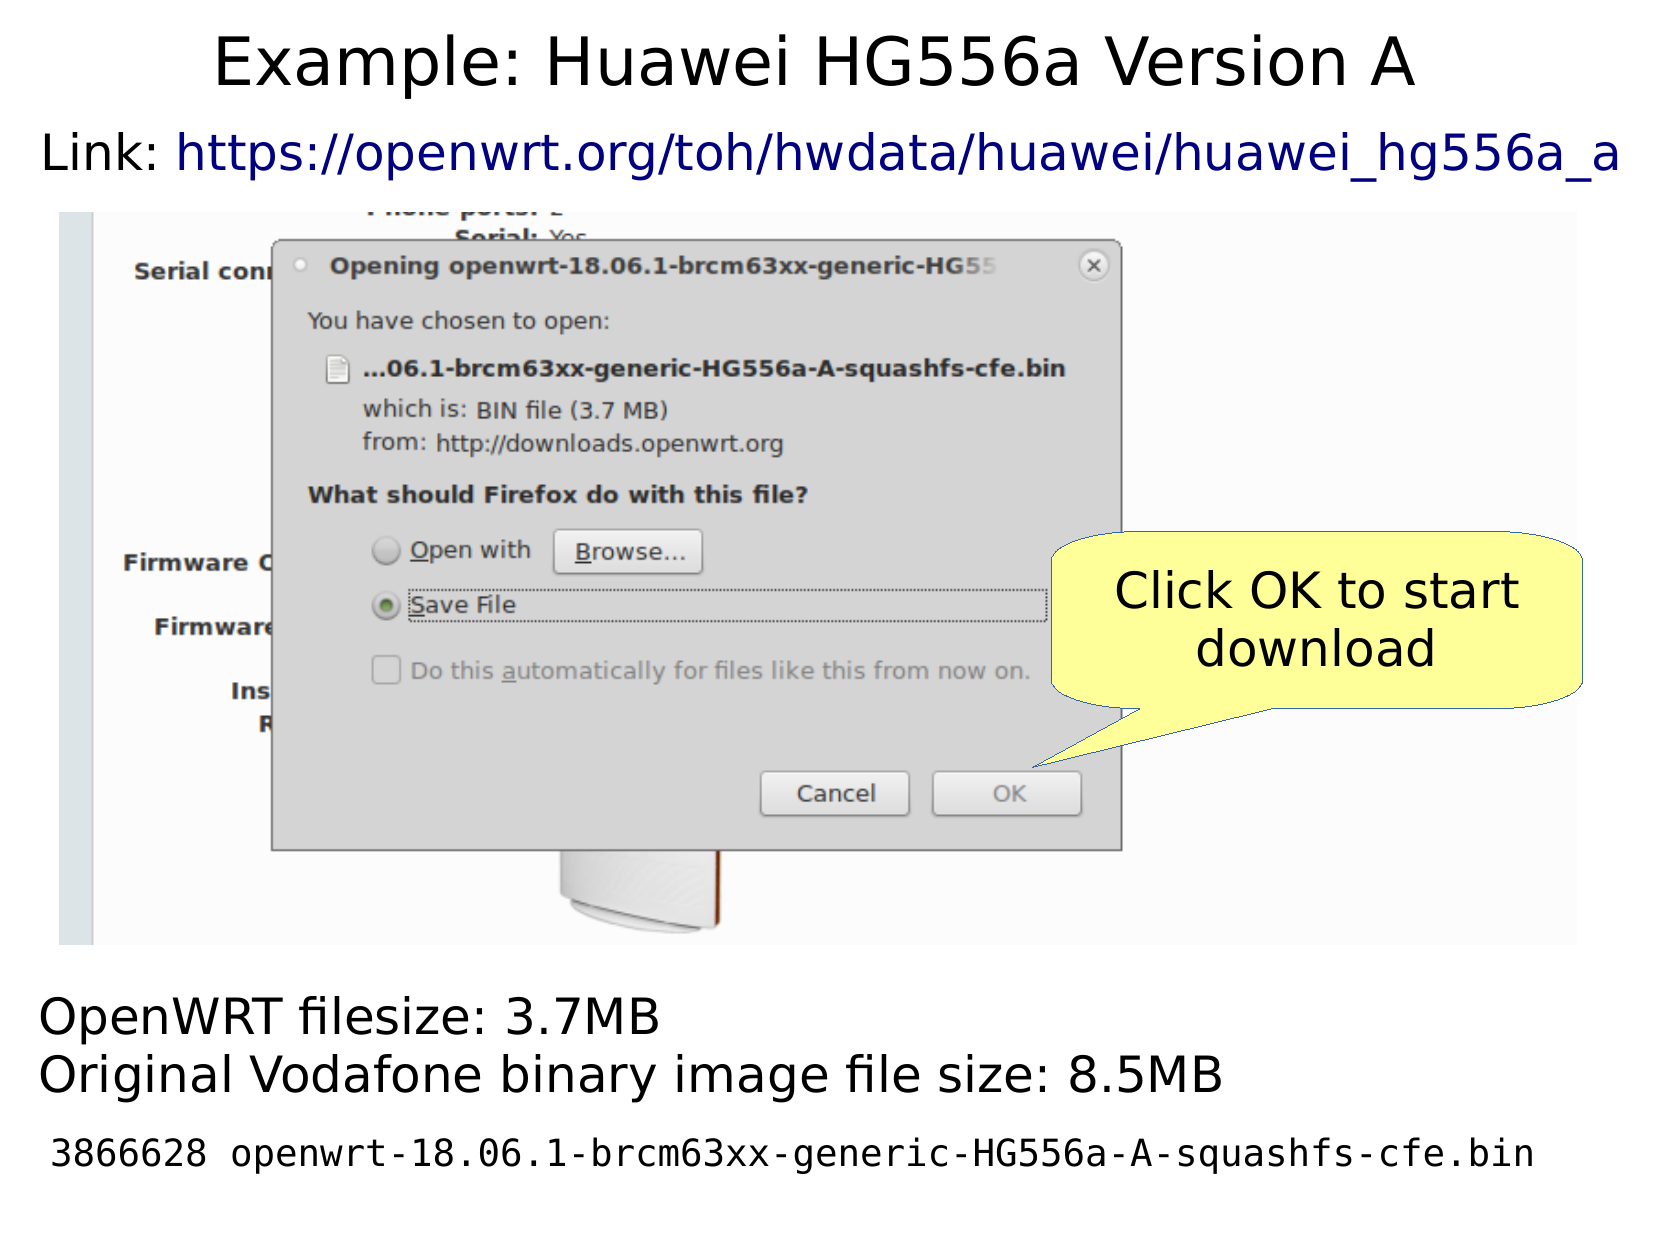

# Example: Huawei HG556a Version A
 Link: https://openwrt.org/toh/hwdata/huawei/huawei_hg556a_a
Click OK to start download
OpenWRT filesize: 3.7MB
Original Vodafone binary image file size: 8.5MB
3866628 openwrt-18.06.1-brcm63xx-generic-HG556a-A-squashfs-cfe.bin